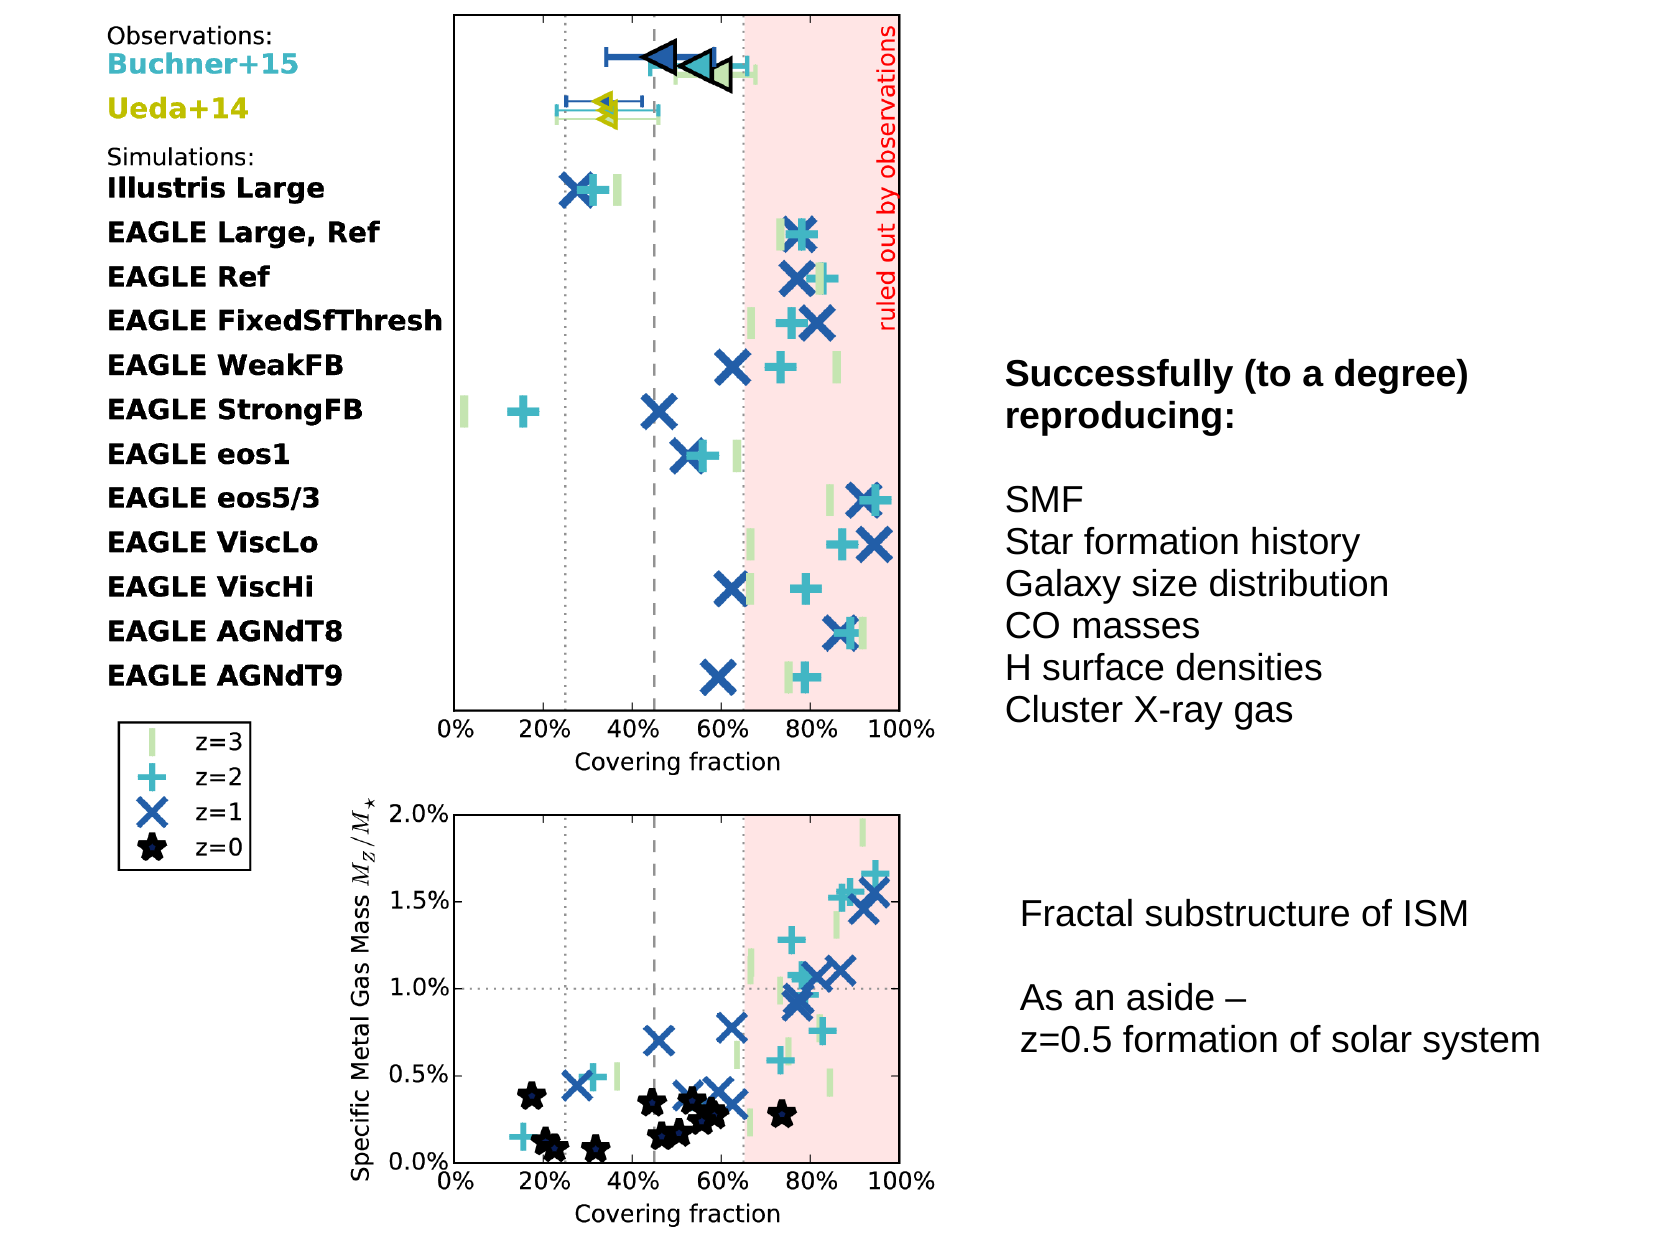

#
Successfully (to a degree) reproducing:
SMF
Star formation history
Galaxy size distribution
CO masses
H surface densities
Cluster X-ray gas
Fractal substructure of ISM
As an aside –
z=0.5 formation of solar system